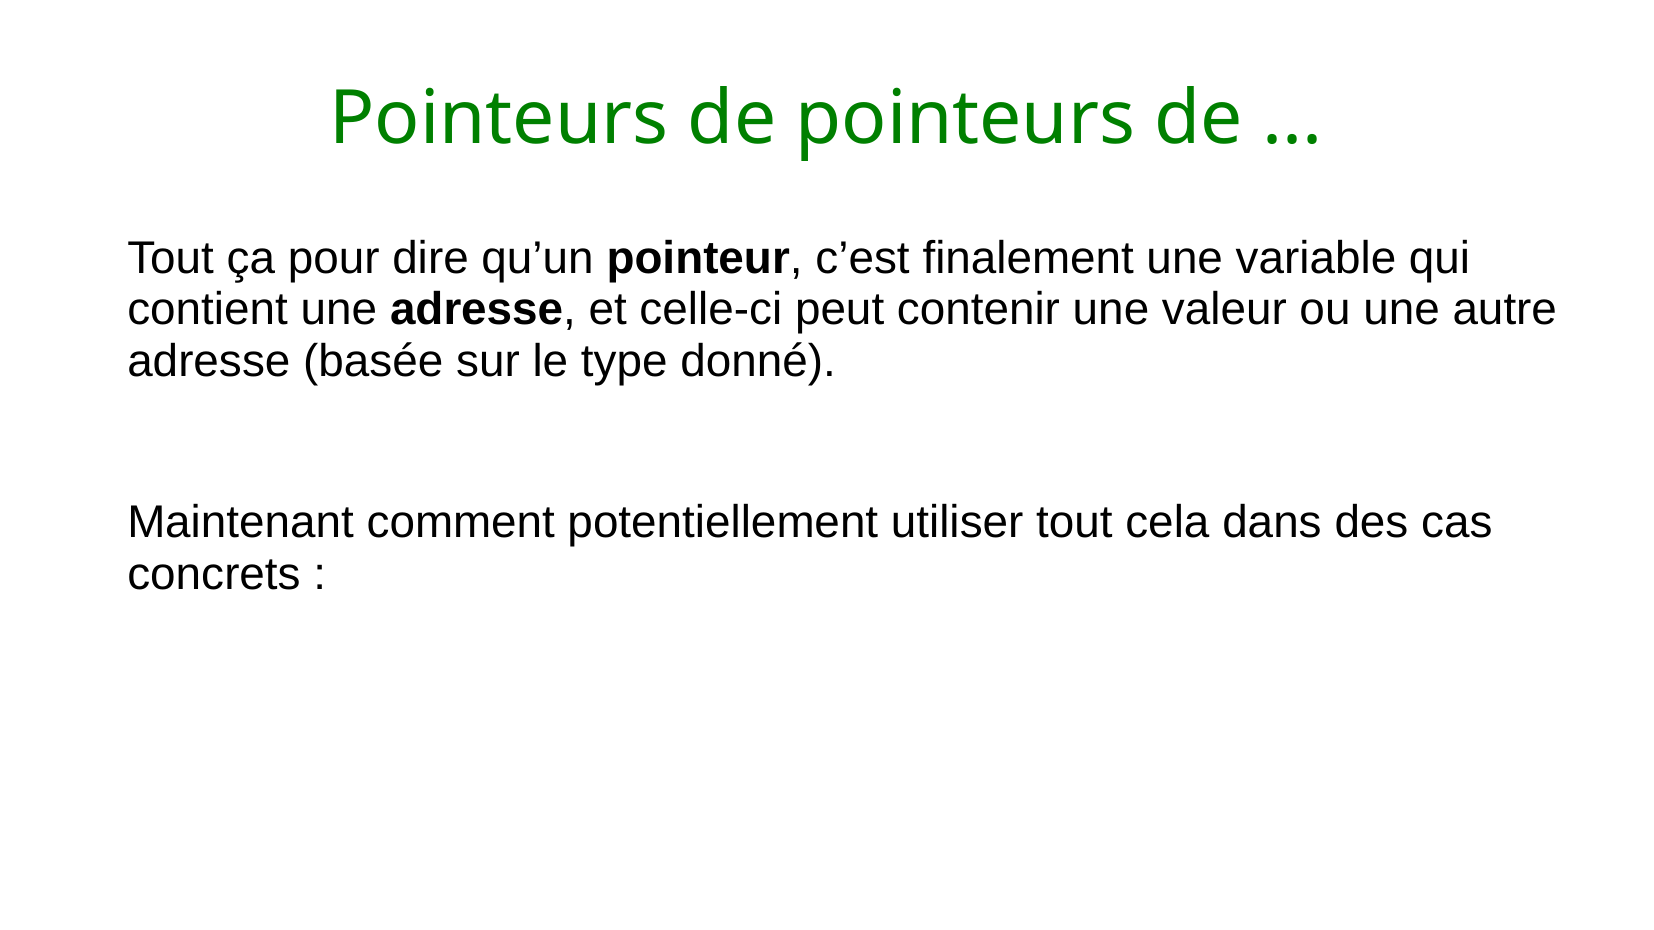

# Pointeurs de pointeurs de ...
Tout ça pour dire qu’un pointeur, c’est finalement une variable qui contient une adresse, et celle-ci peut contenir une valeur ou une autre adresse (basée sur le type donné).
Maintenant comment potentiellement utiliser tout cela dans des cas concrets :